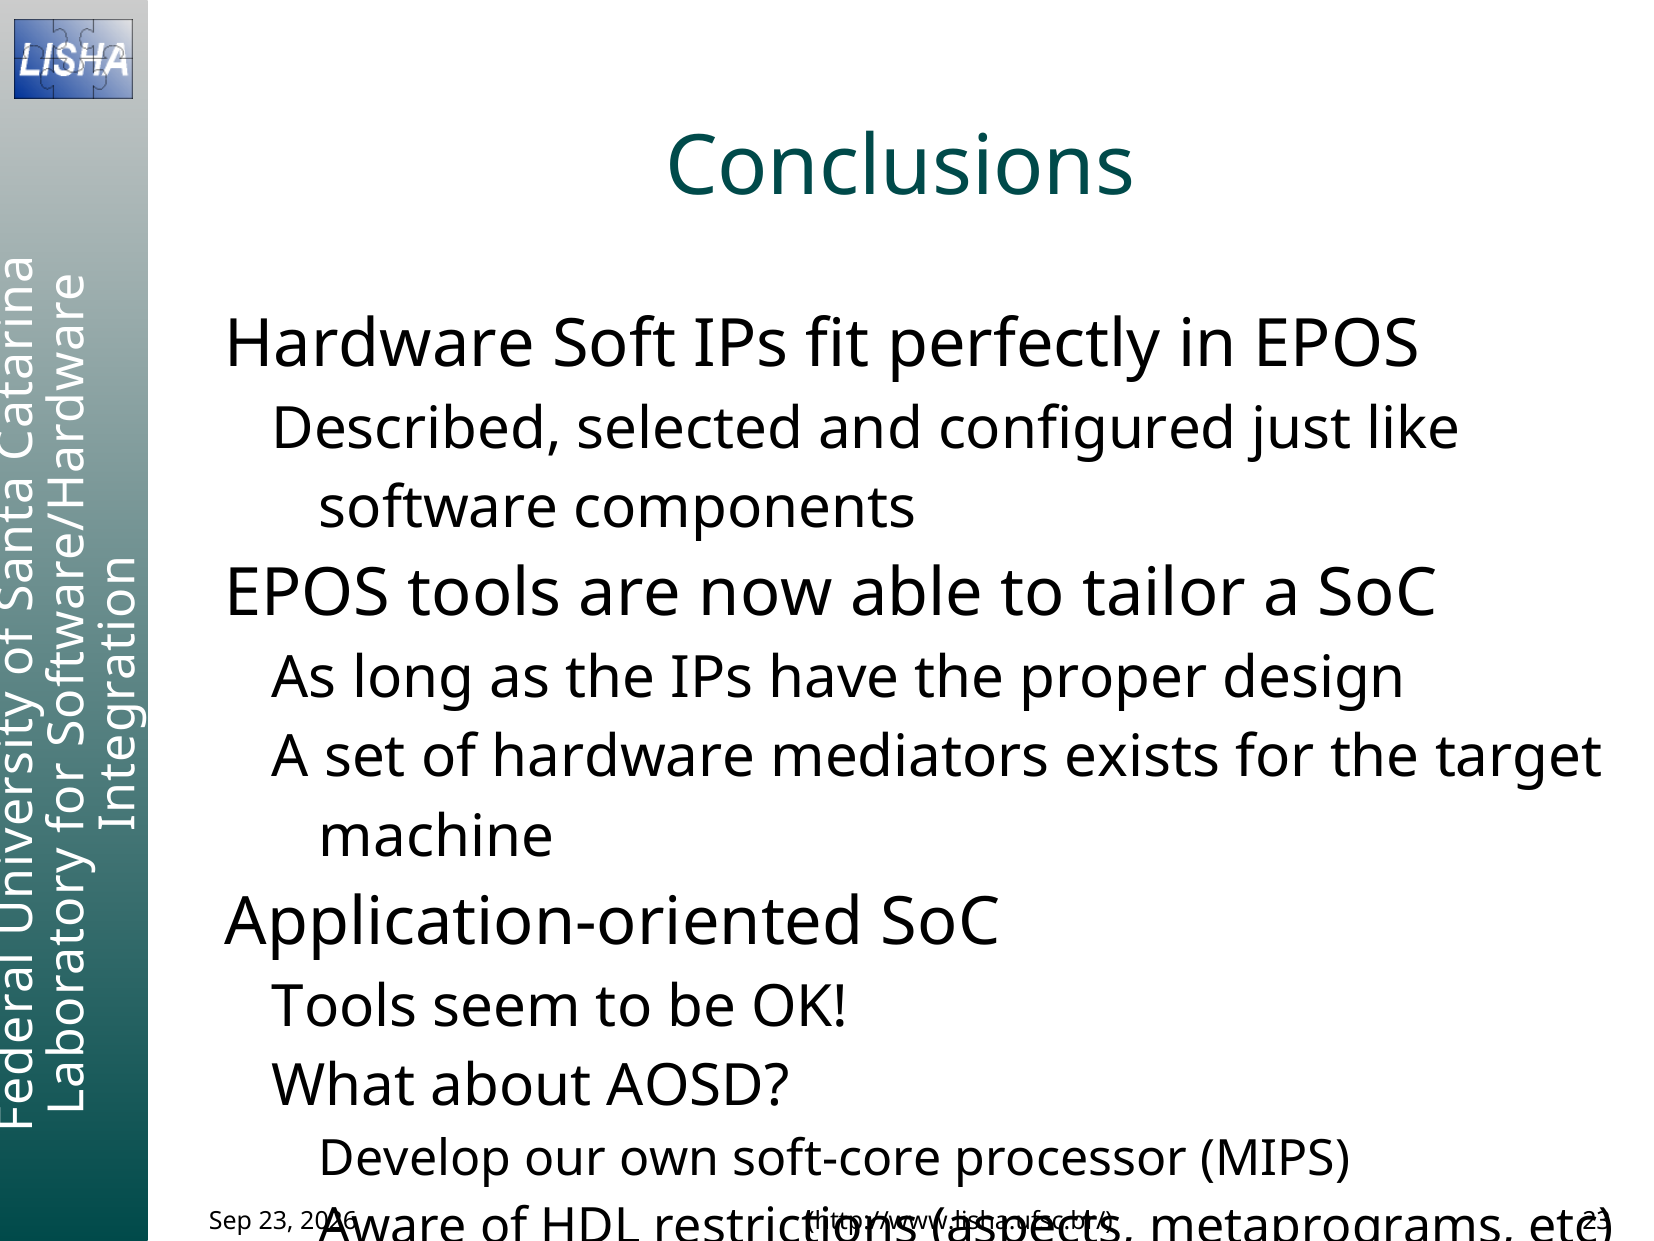

# Conclusions
Hardware Soft IPs fit perfectly in EPOS
Described, selected and configured just like software components
EPOS tools are now able to tailor a SoC
As long as the IPs have the proper design
A set of hardware mediators exists for the target machine
Application-oriented SoC
Tools seem to be OK!
What about AOSD?
Develop our own soft-core processor (MIPS)
Aware of HDL restrictions (aspects, metaprograms, etc)